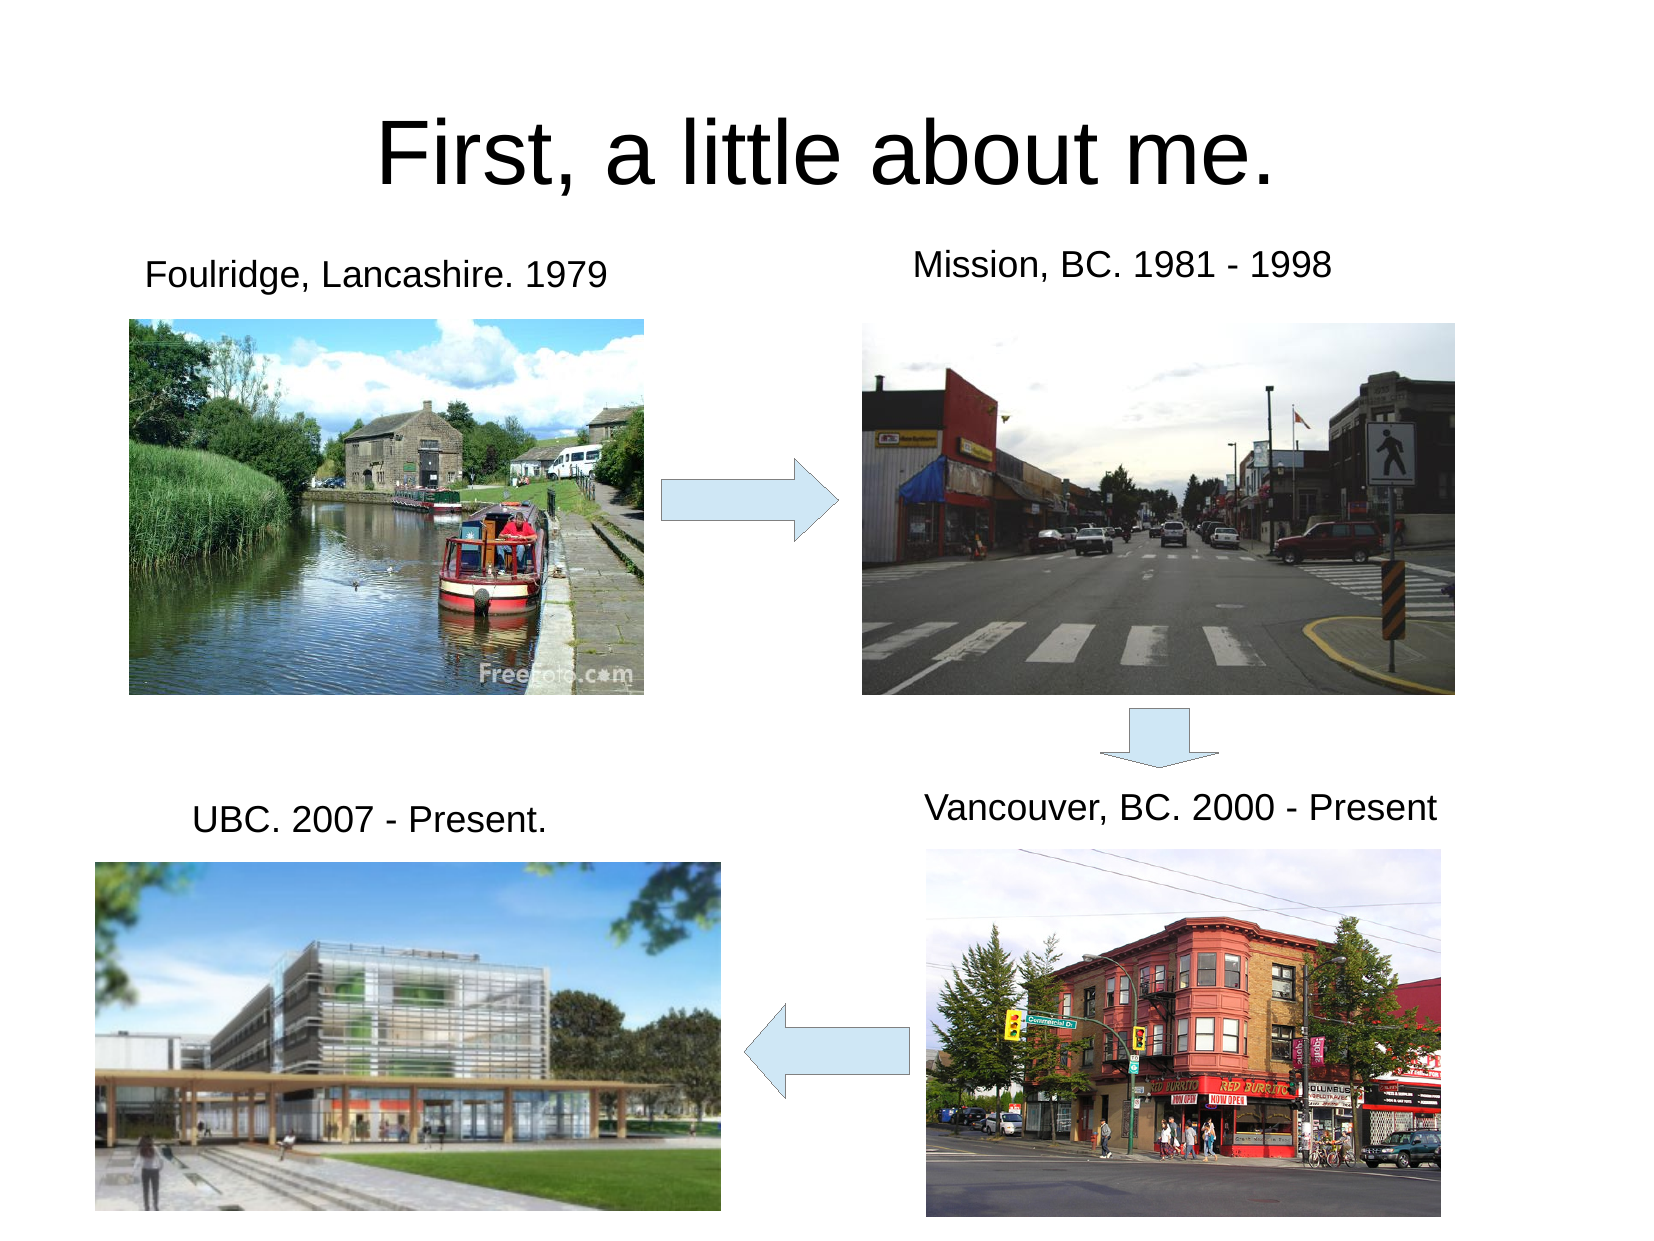

# First, a little about me.
Mission, BC. 1981 - 1998
Foulridge, Lancashire. 1979
Vancouver, BC. 2000 - Present
UBC. 2007 - Present.